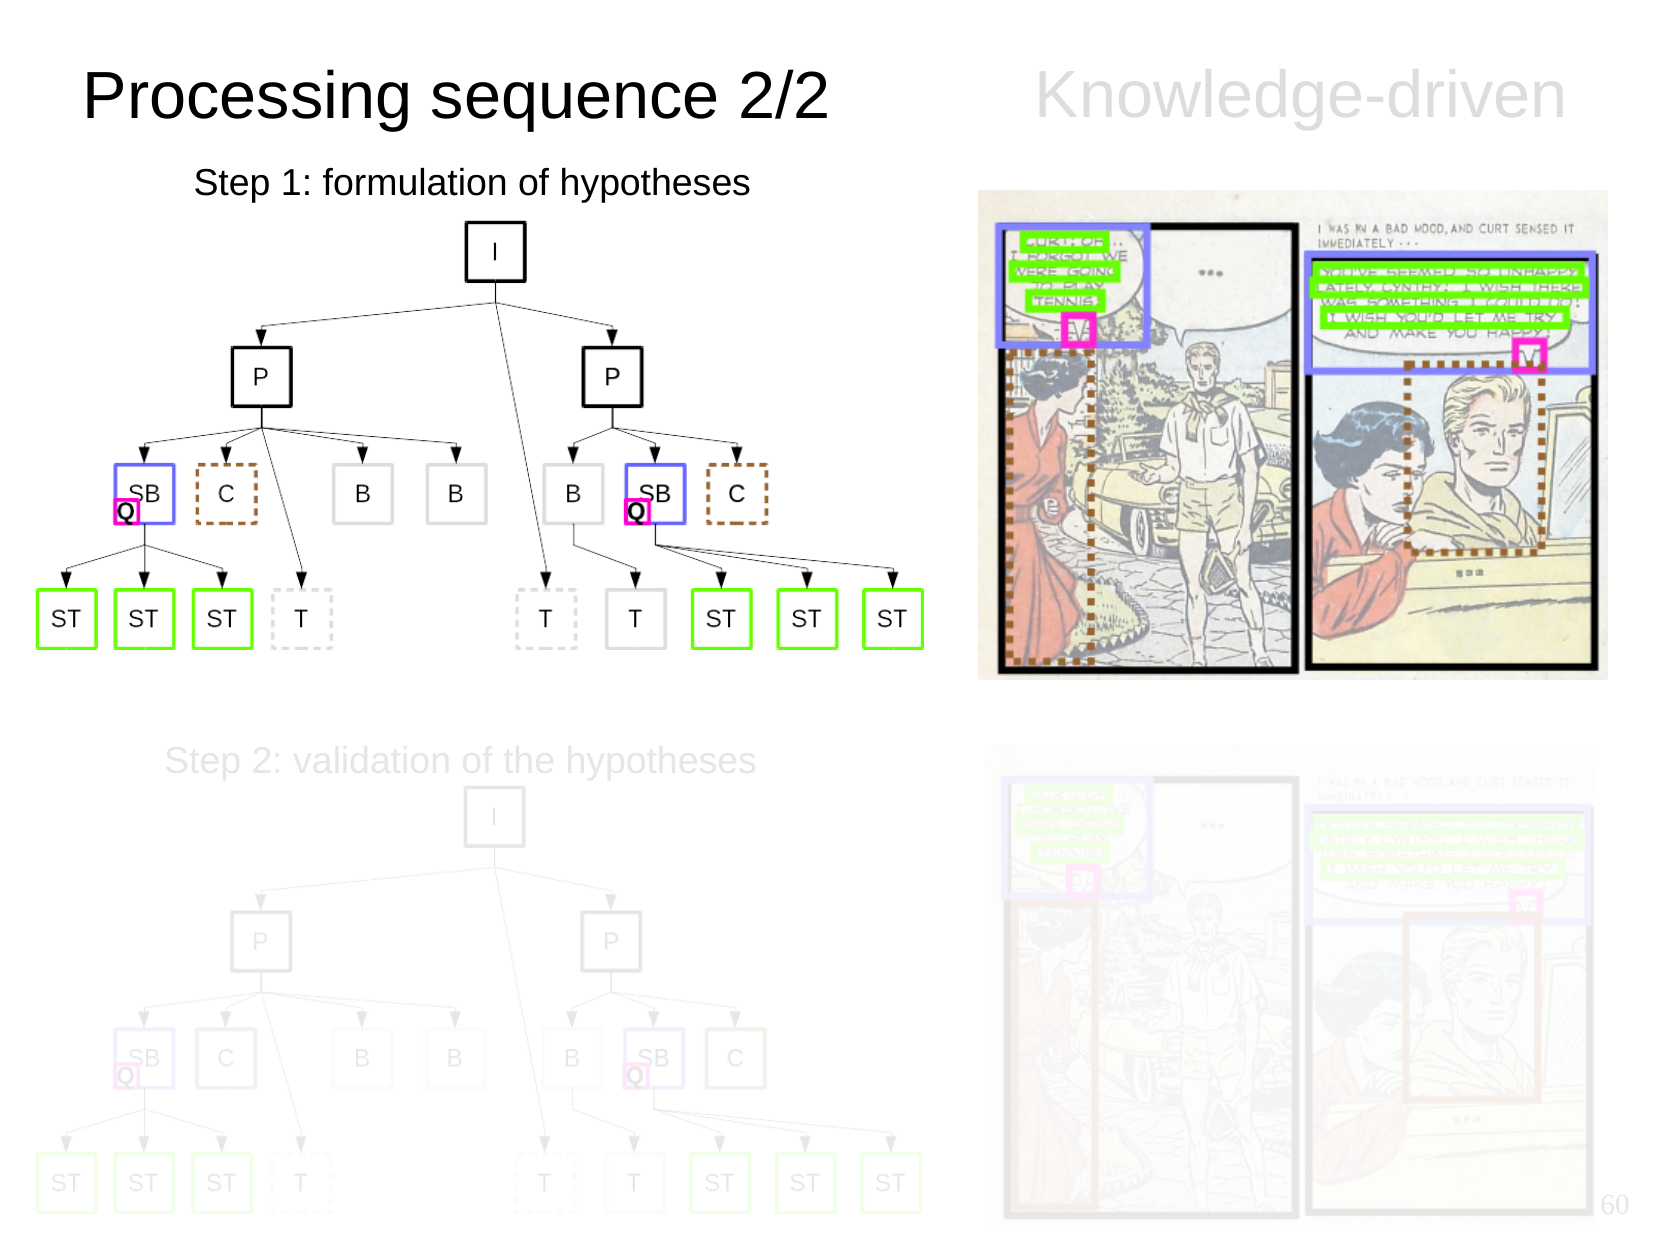

# Processing sequence 2/2
Step 1: formulation of hypotheses
Step 2: validation of the hypotheses
60